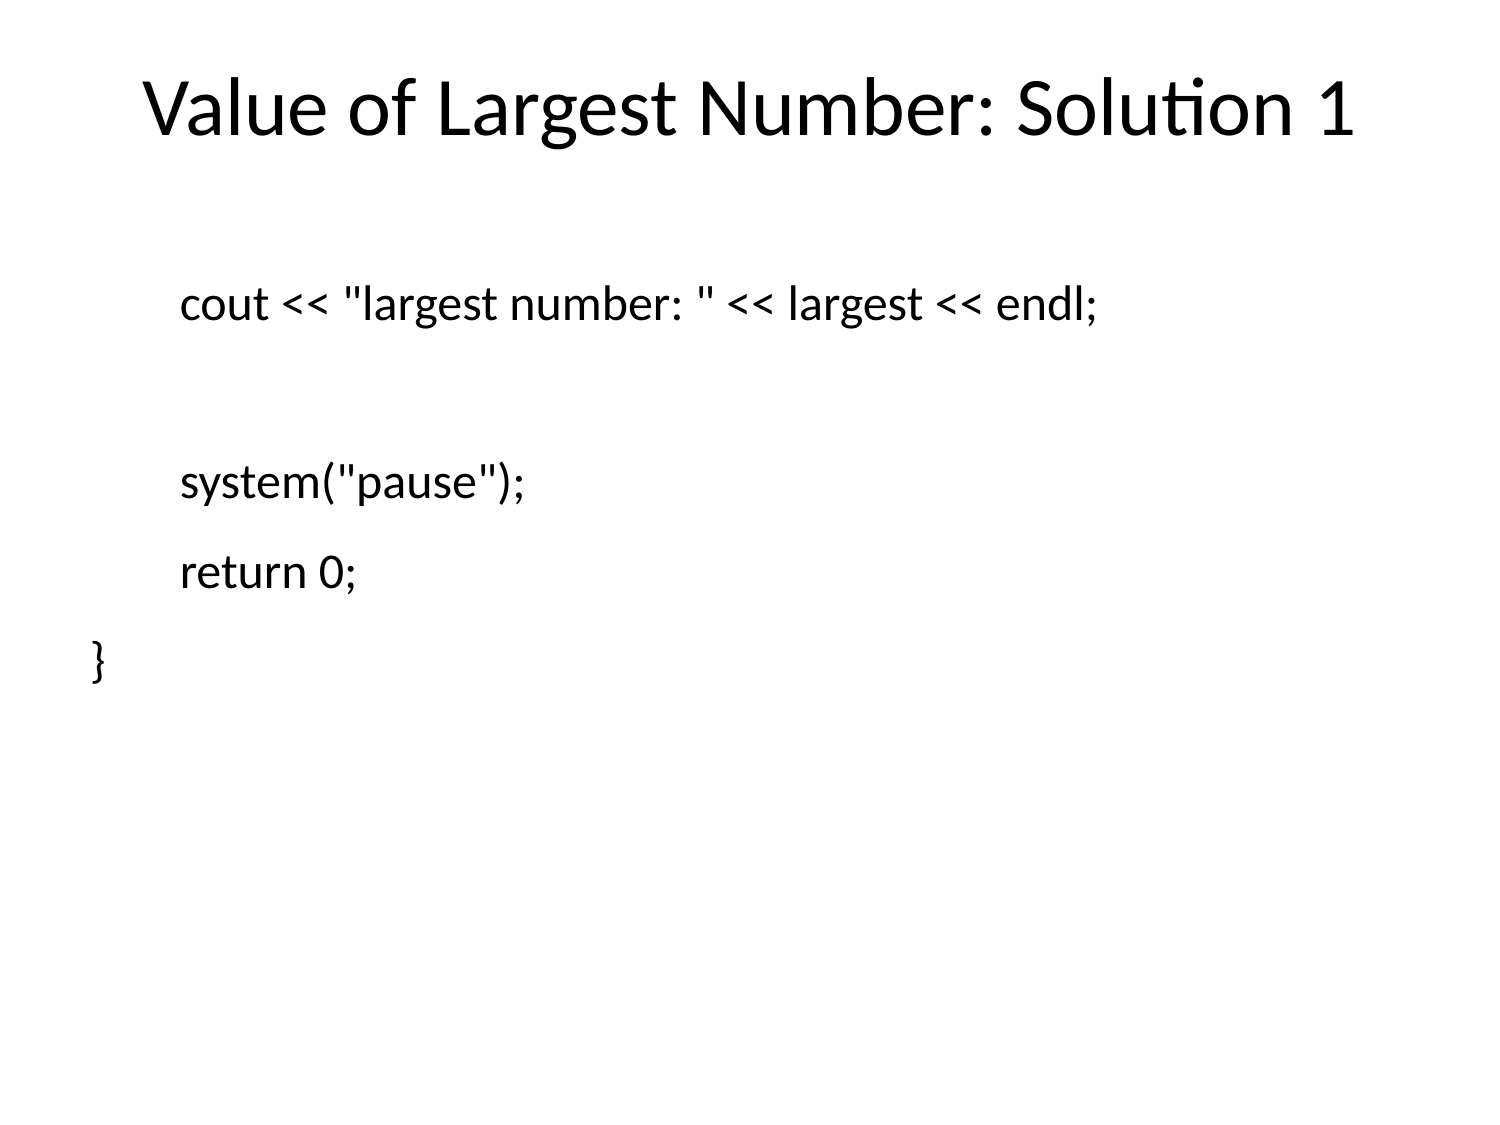

# Value of Largest Number: Solution 1
 cout << "largest number: " << largest << endl;
 system("pause");
 return 0;
}